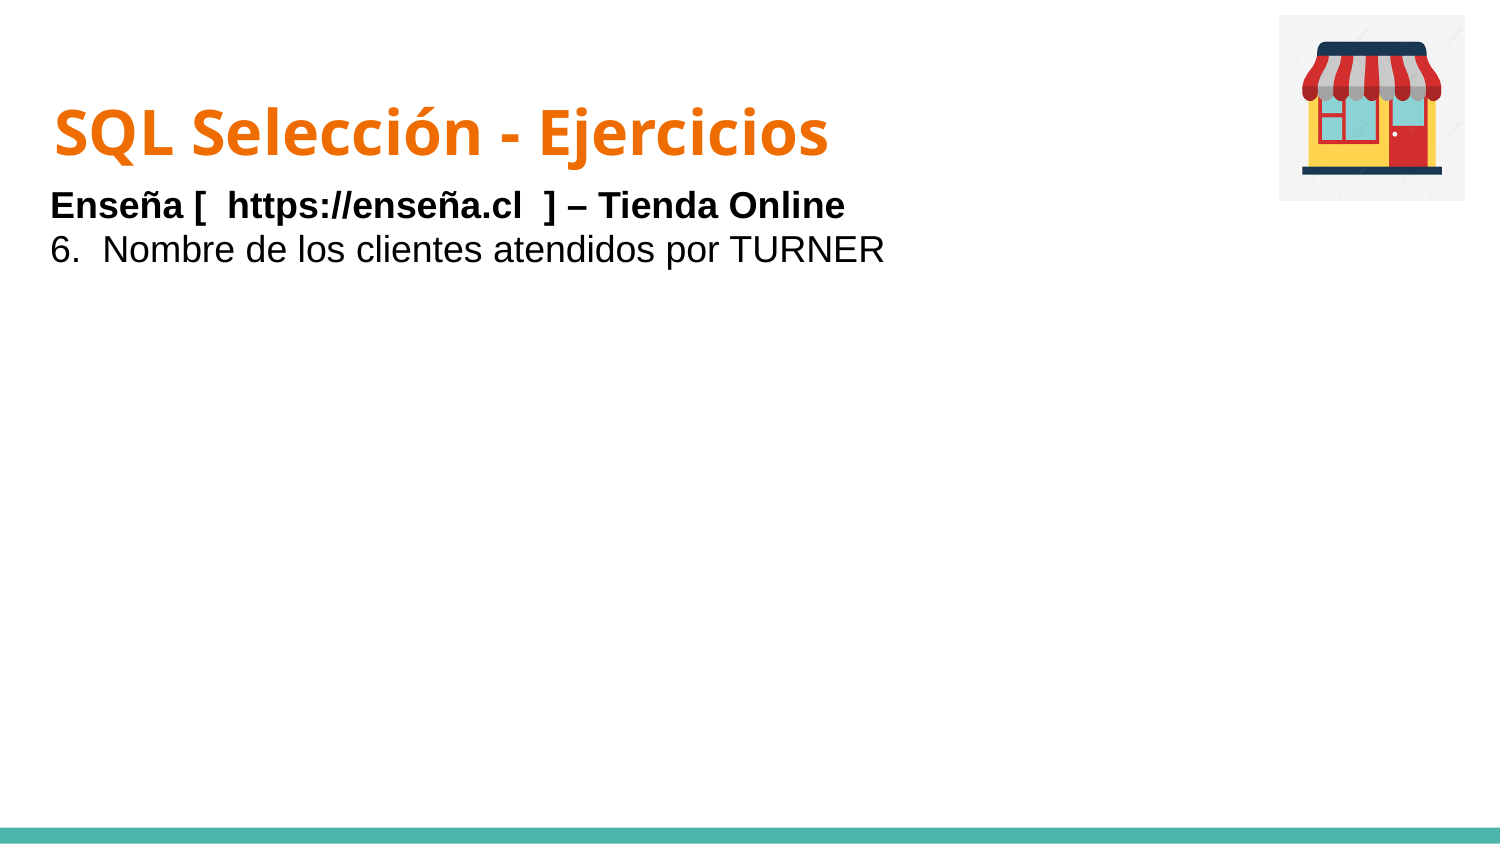

# SQL Selección - Ejercicios
Enseña [ https://enseña.cl ] – Tienda Online
6. Nombre de los clientes atendidos por TURNER